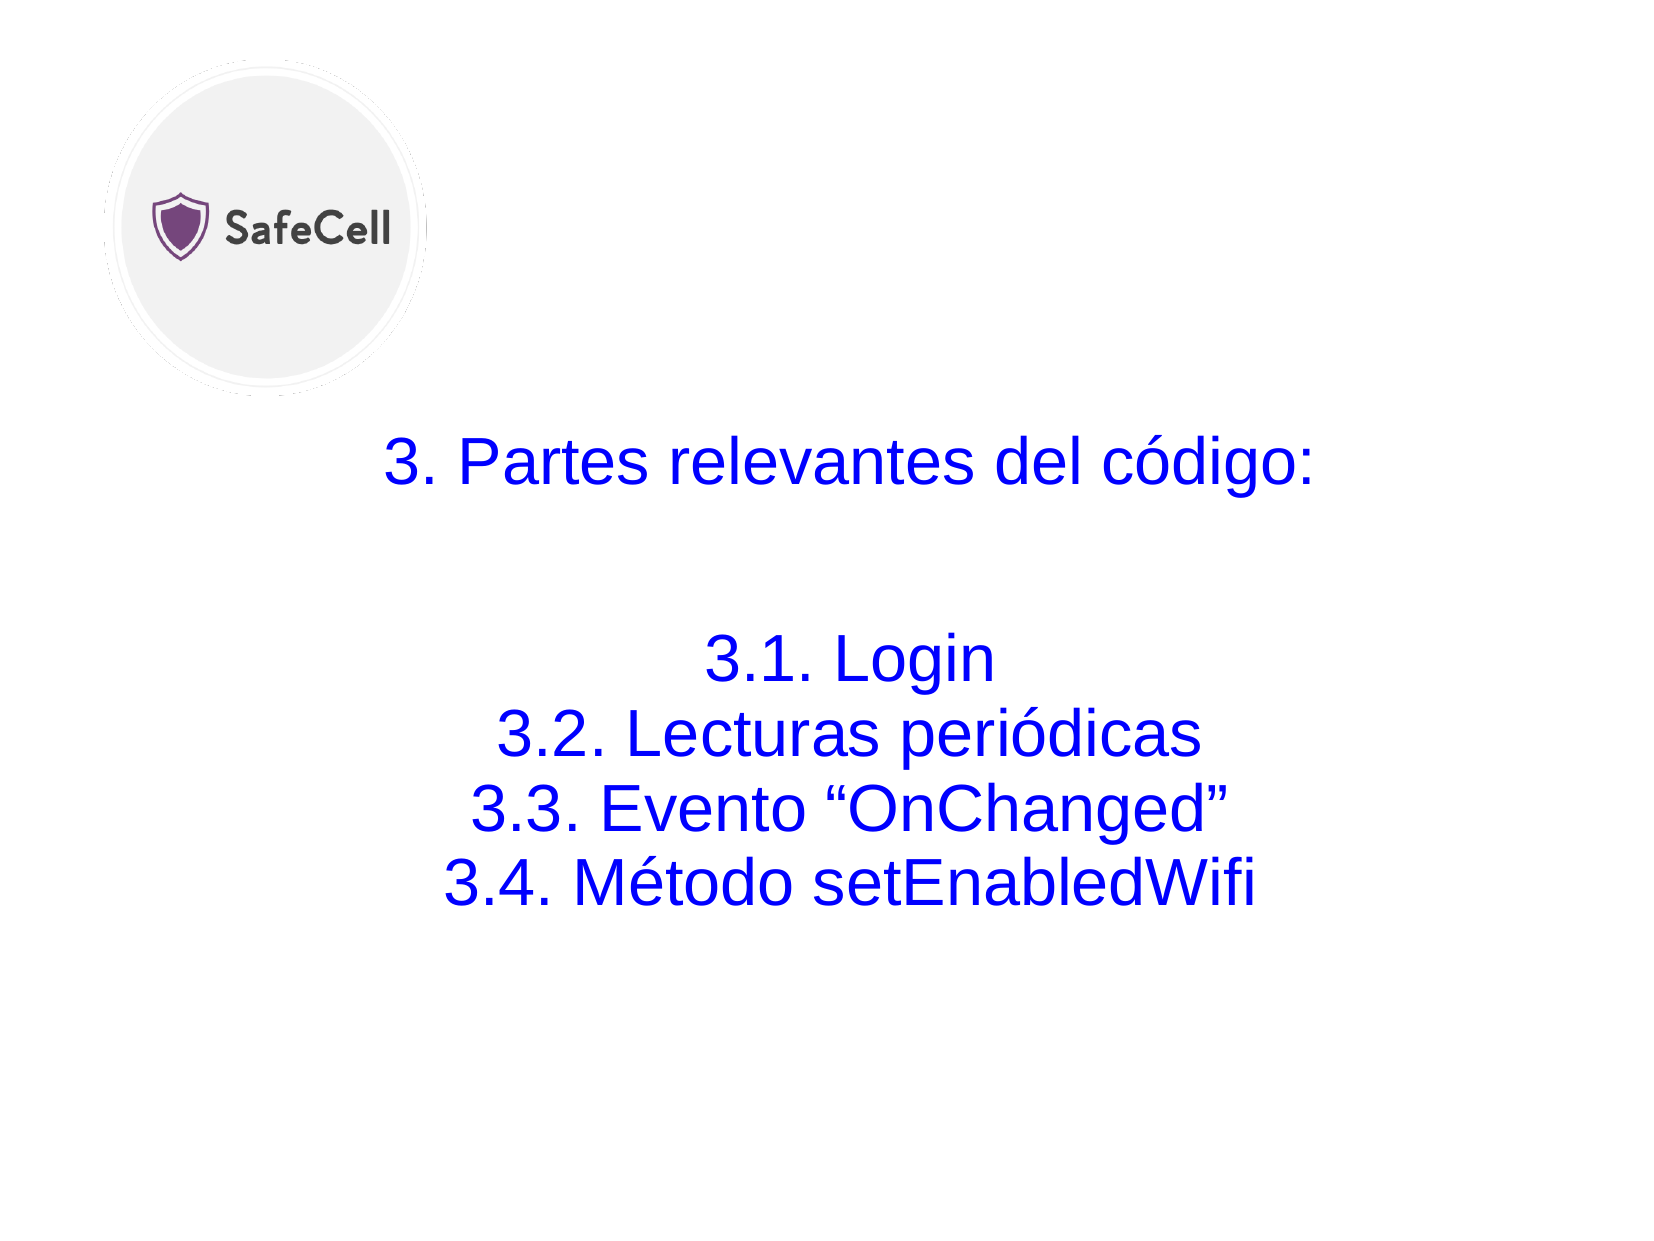

# 3. Partes relevantes del código:
3.1. Login
3.2. Lecturas periódicas
3.3. Evento “OnChanged”
3.4. Método setEnabledWifi